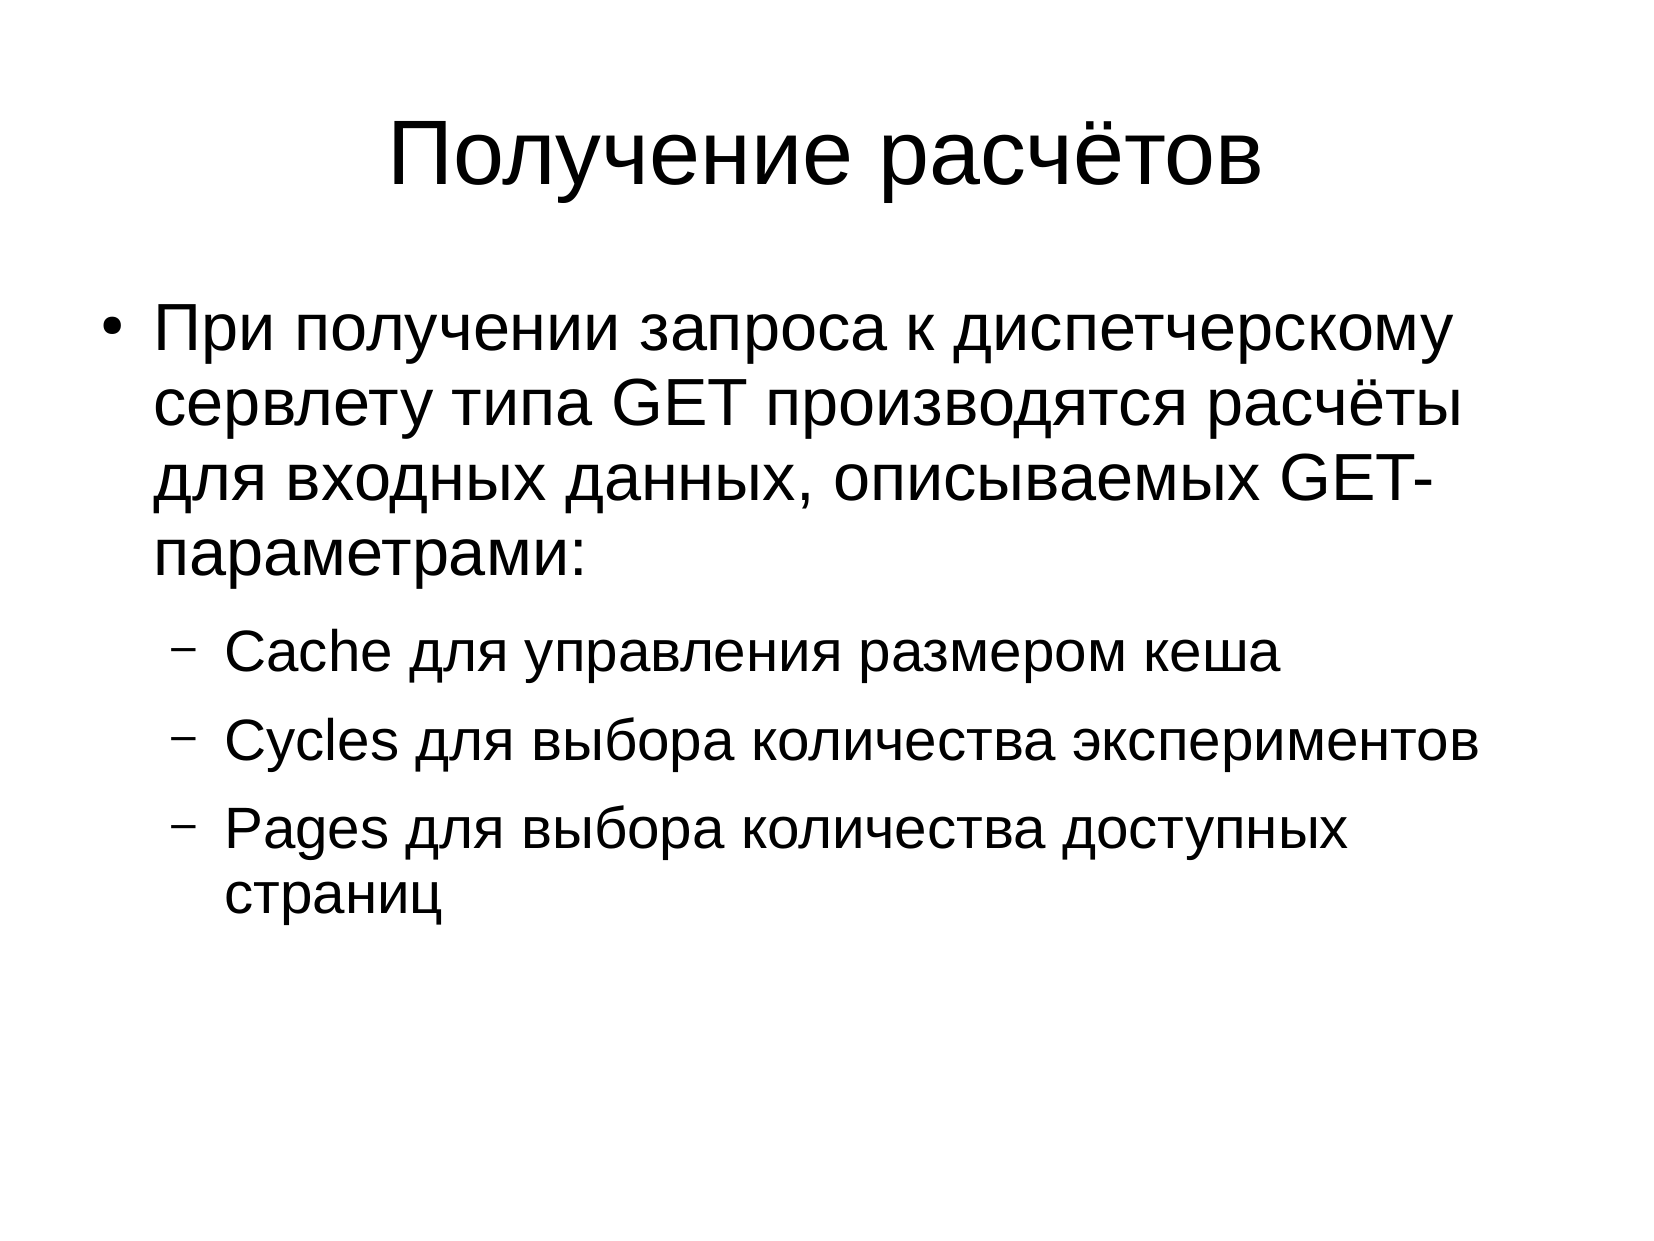

# Получение расчётов
При получении запроса к диспетчерскому сервлету типа GET производятся расчёты для входных данных, описываемых GET-параметрами:
Cache для управления размером кеша
Cycles для выбора количества экспериментов
Pages для выбора количества доступных страниц